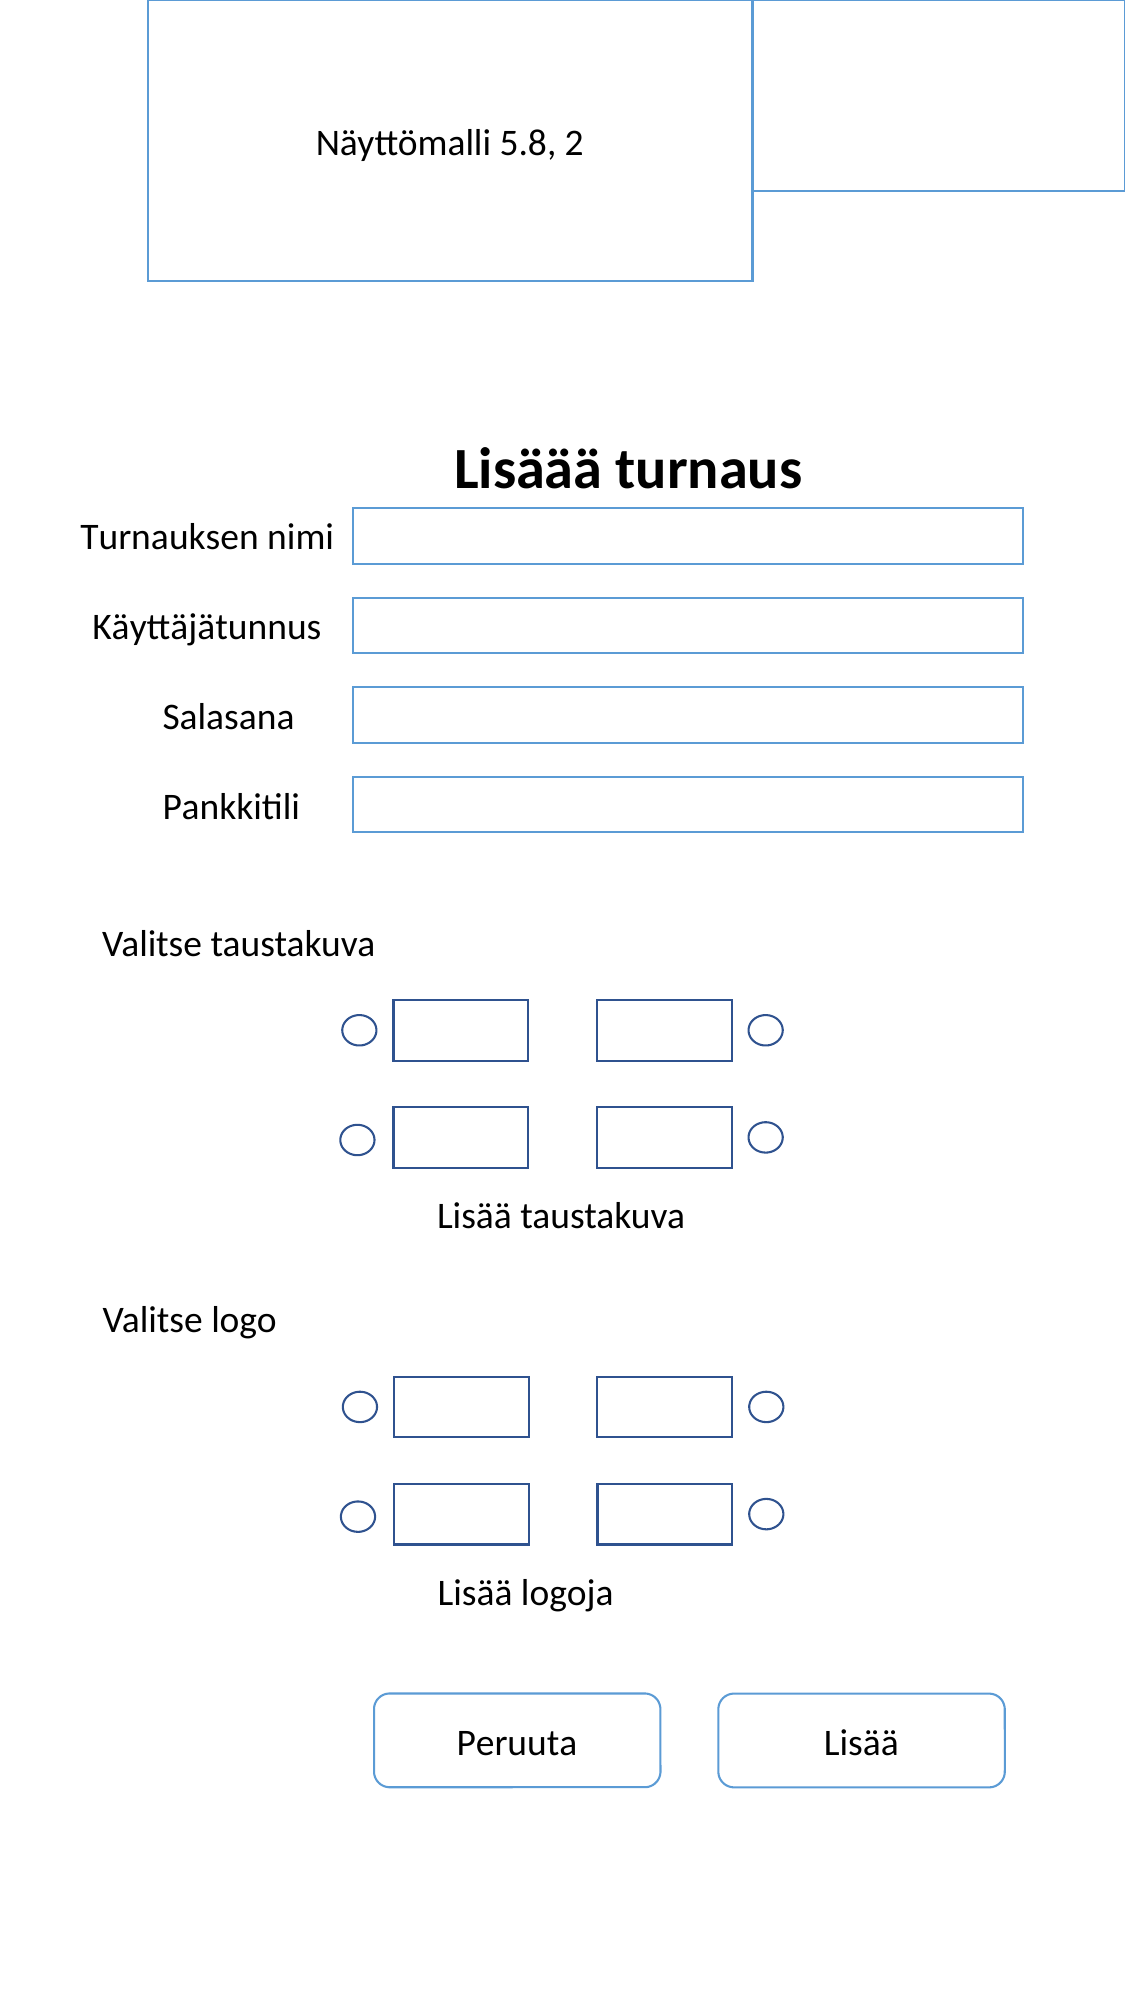

Näyttömalli 5.8, 2
Lisäää turnaus
Turnauksen nimi
Käyttäjätunnus
Salasana
Pankkitili
Valitse taustakuva
Lisää taustakuva
Valitse logo
Lisää logoja
Peruuta
Lisää